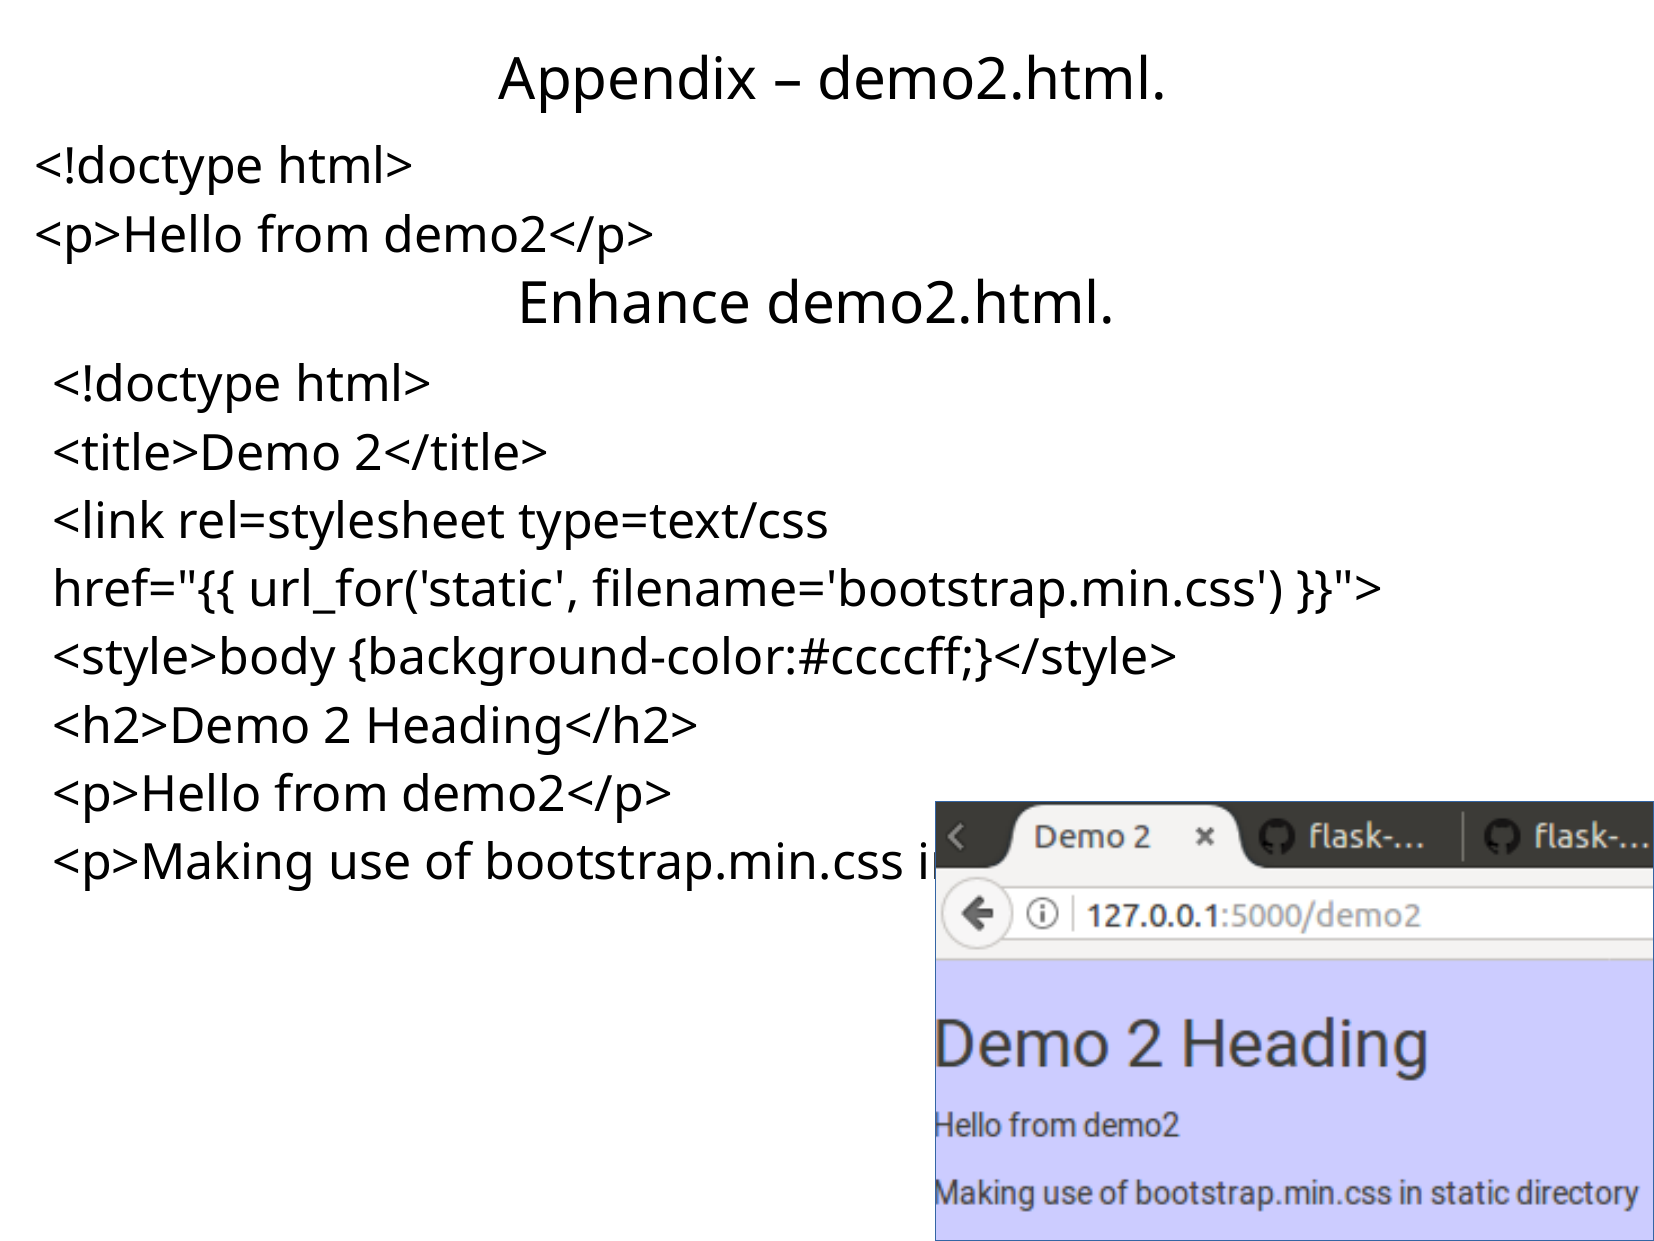

Appendix – demo2.html.
<!doctype html>
<p>Hello from demo2</p>
Enhance demo2.html.
<!doctype html>
<title>Demo 2</title>
<link rel=stylesheet type=text/css
href="{{ url_for('static', filename='bootstrap.min.css') }}">
<style>body {background-color:#ccccff;}</style>
<h2>Demo 2 Heading</h2>
<p>Hello from demo2</p>
<p>Making use of bootstrap.min.css in static directory</p>